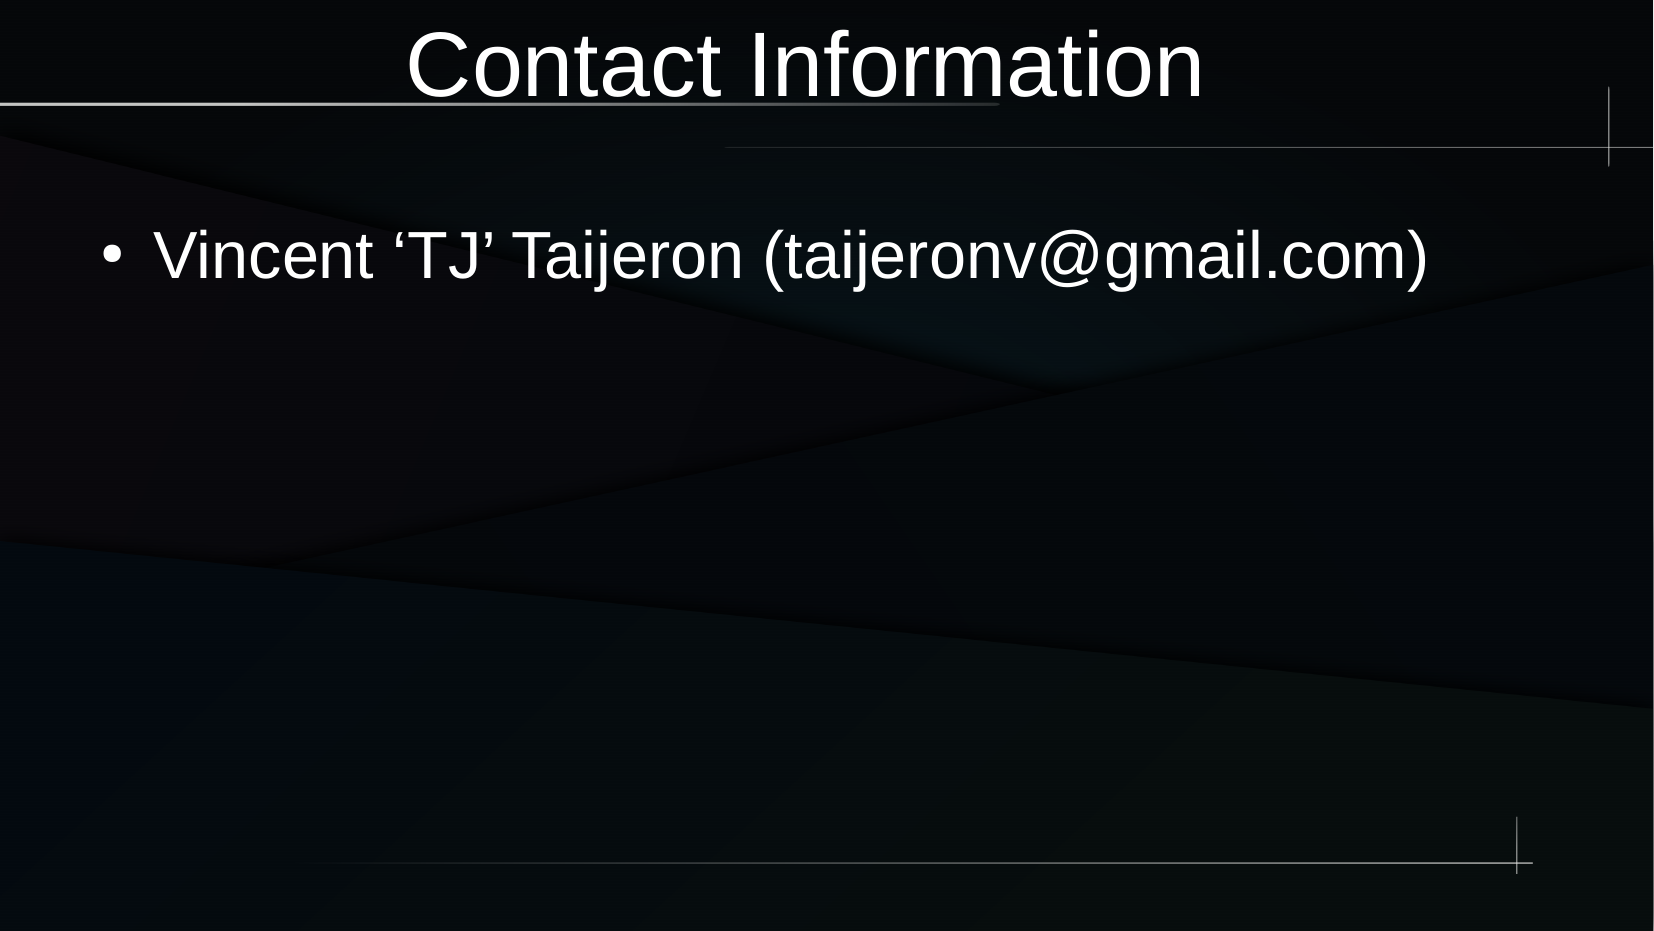

# Contact Information
Vincent ‘TJ’ Taijeron (taijeronv@gmail.com)